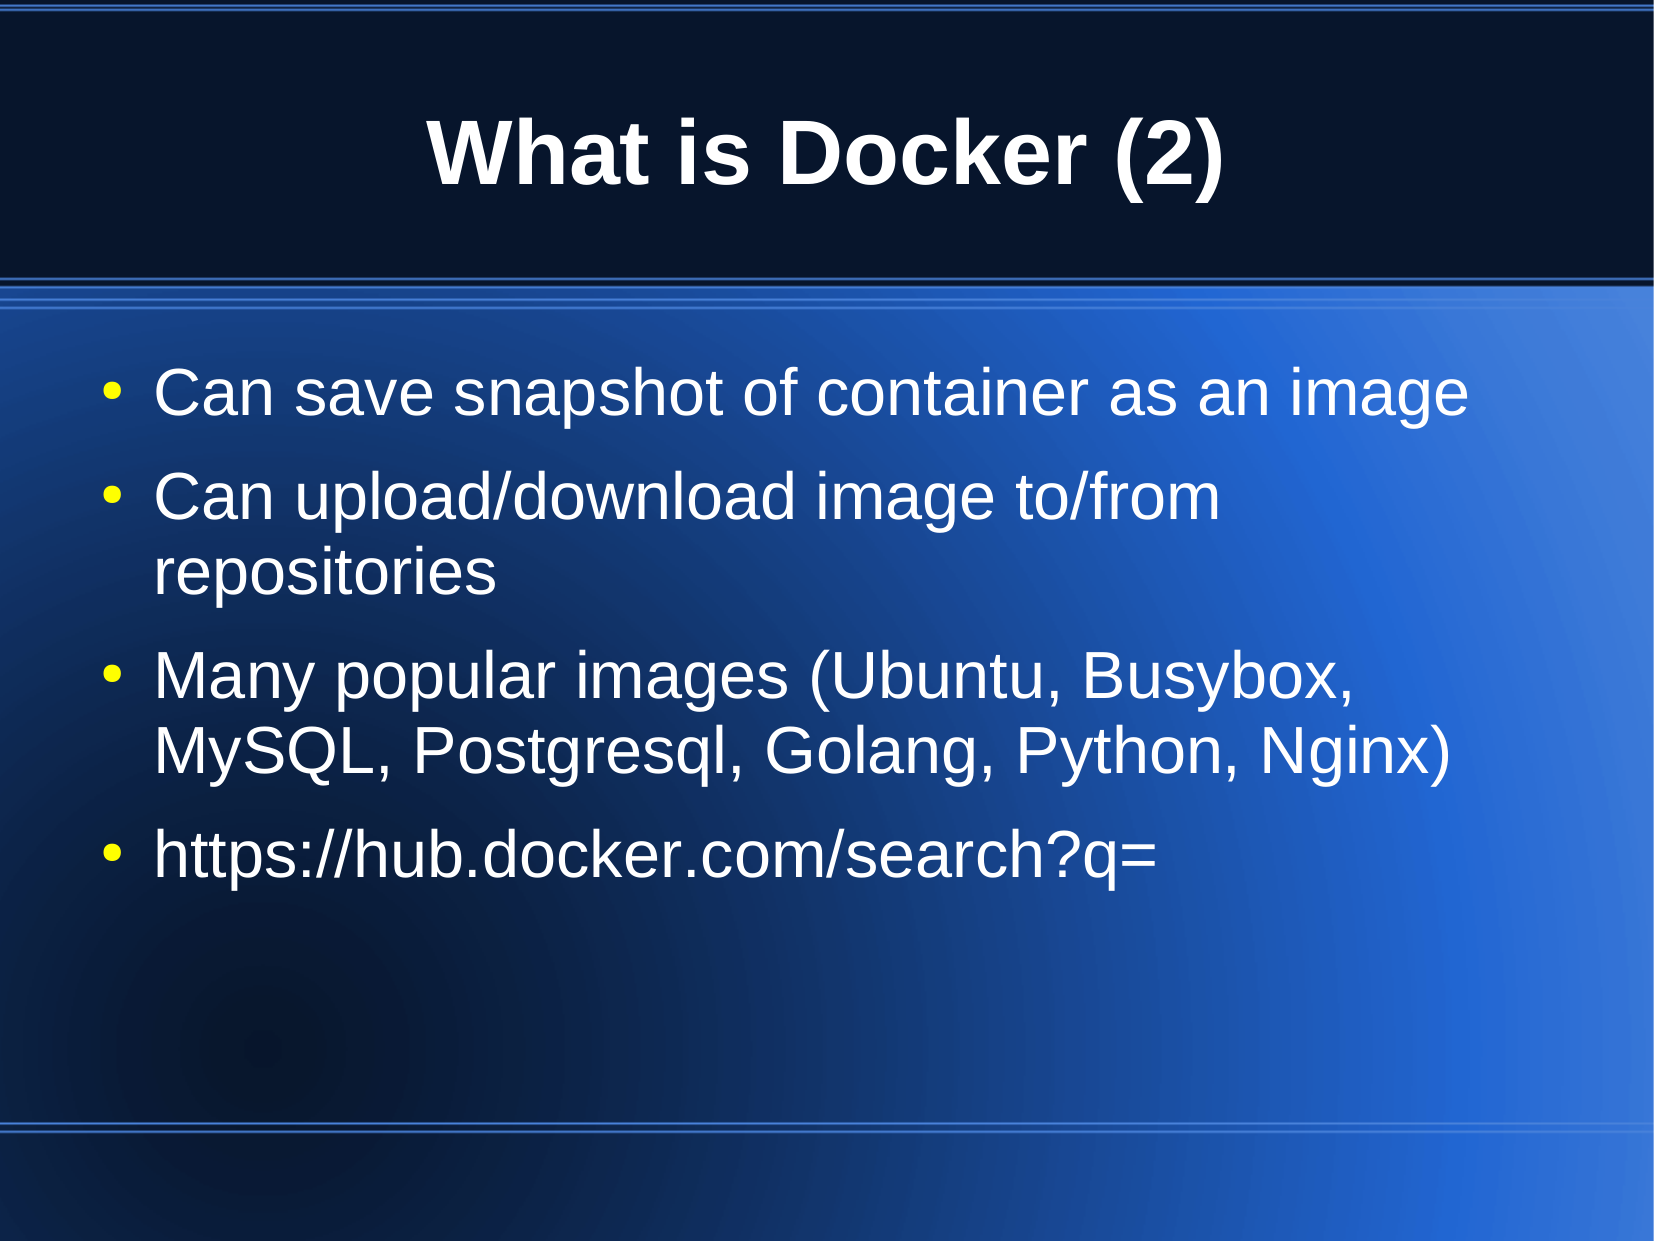

# What is Docker (2)
Can save snapshot of container as an image
Can upload/download image to/from repositories
Many popular images (Ubuntu, Busybox, MySQL, Postgresql, Golang, Python, Nginx)
https://hub.docker.com/search?q=